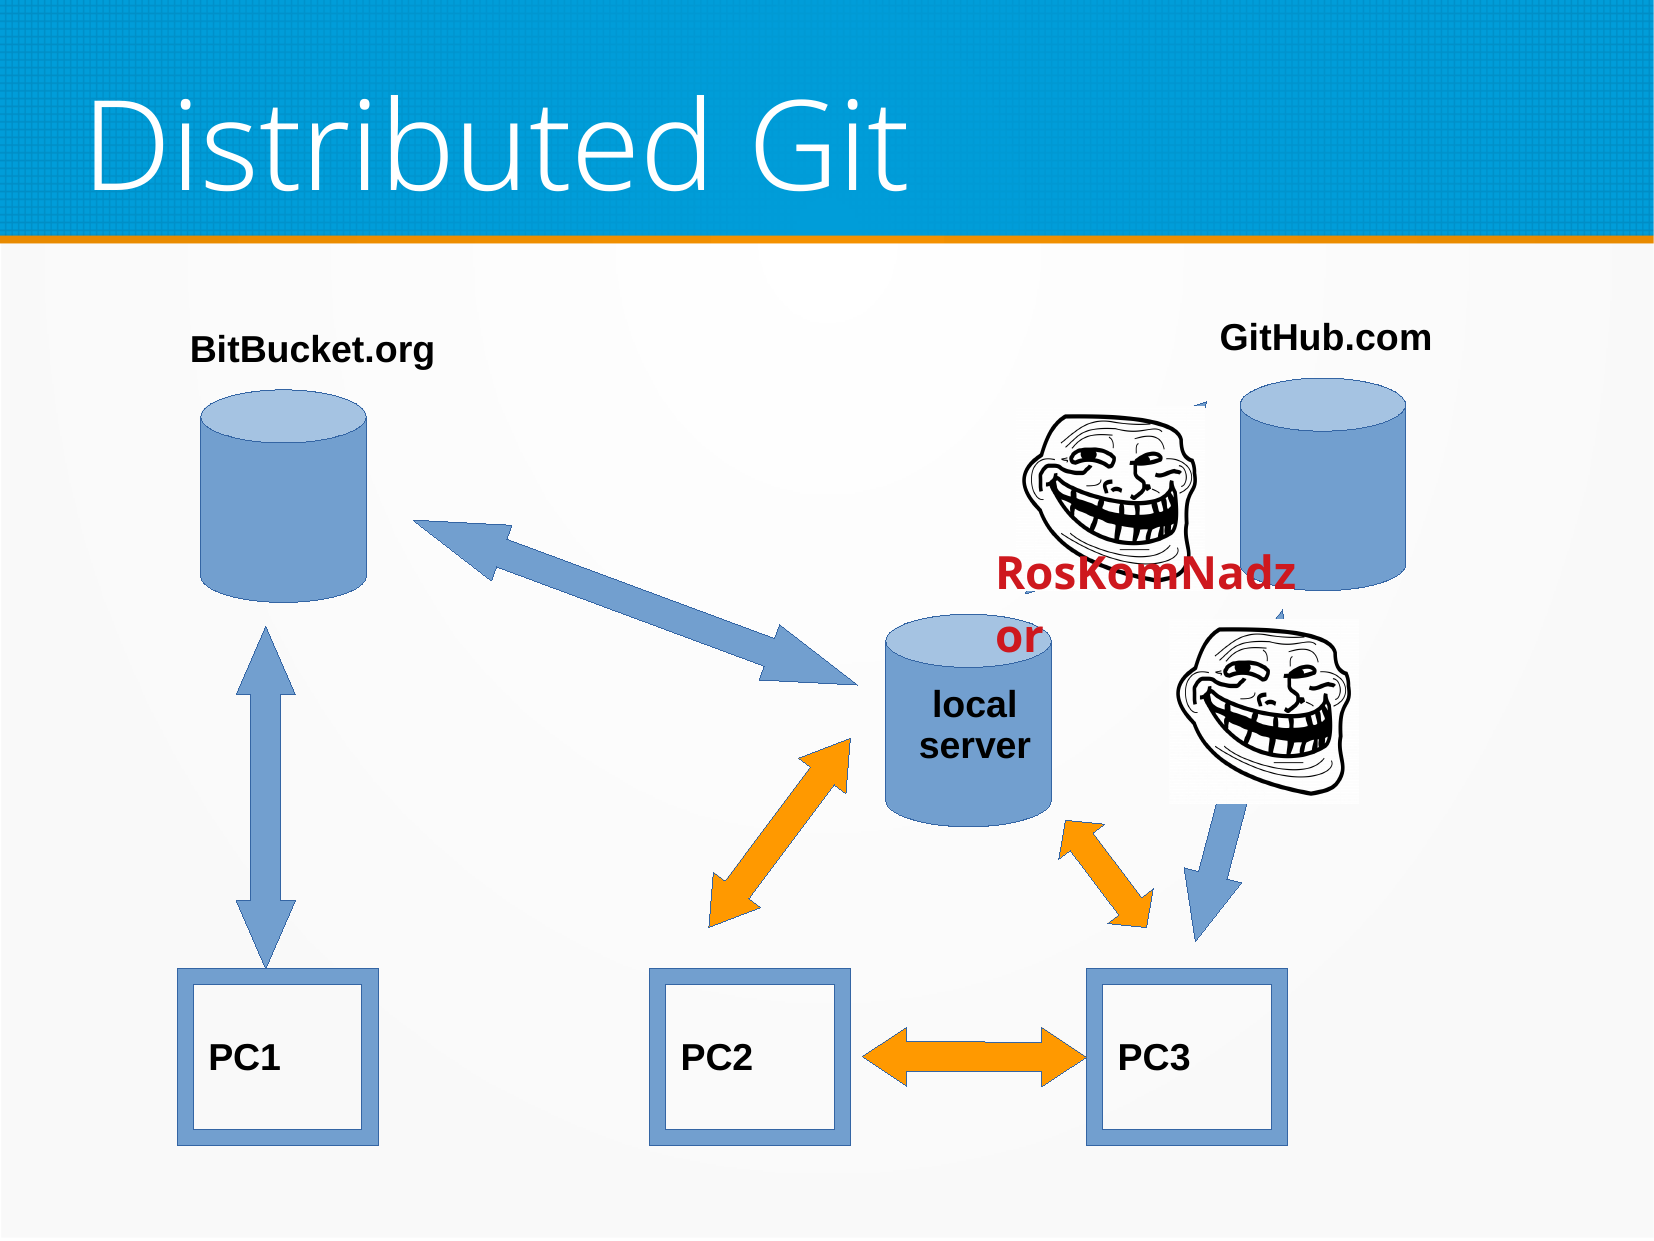

# Distributed Git
GitHub.com
BitBucket.org
RosKomNadzor
local server
PC1
PC2
PC3